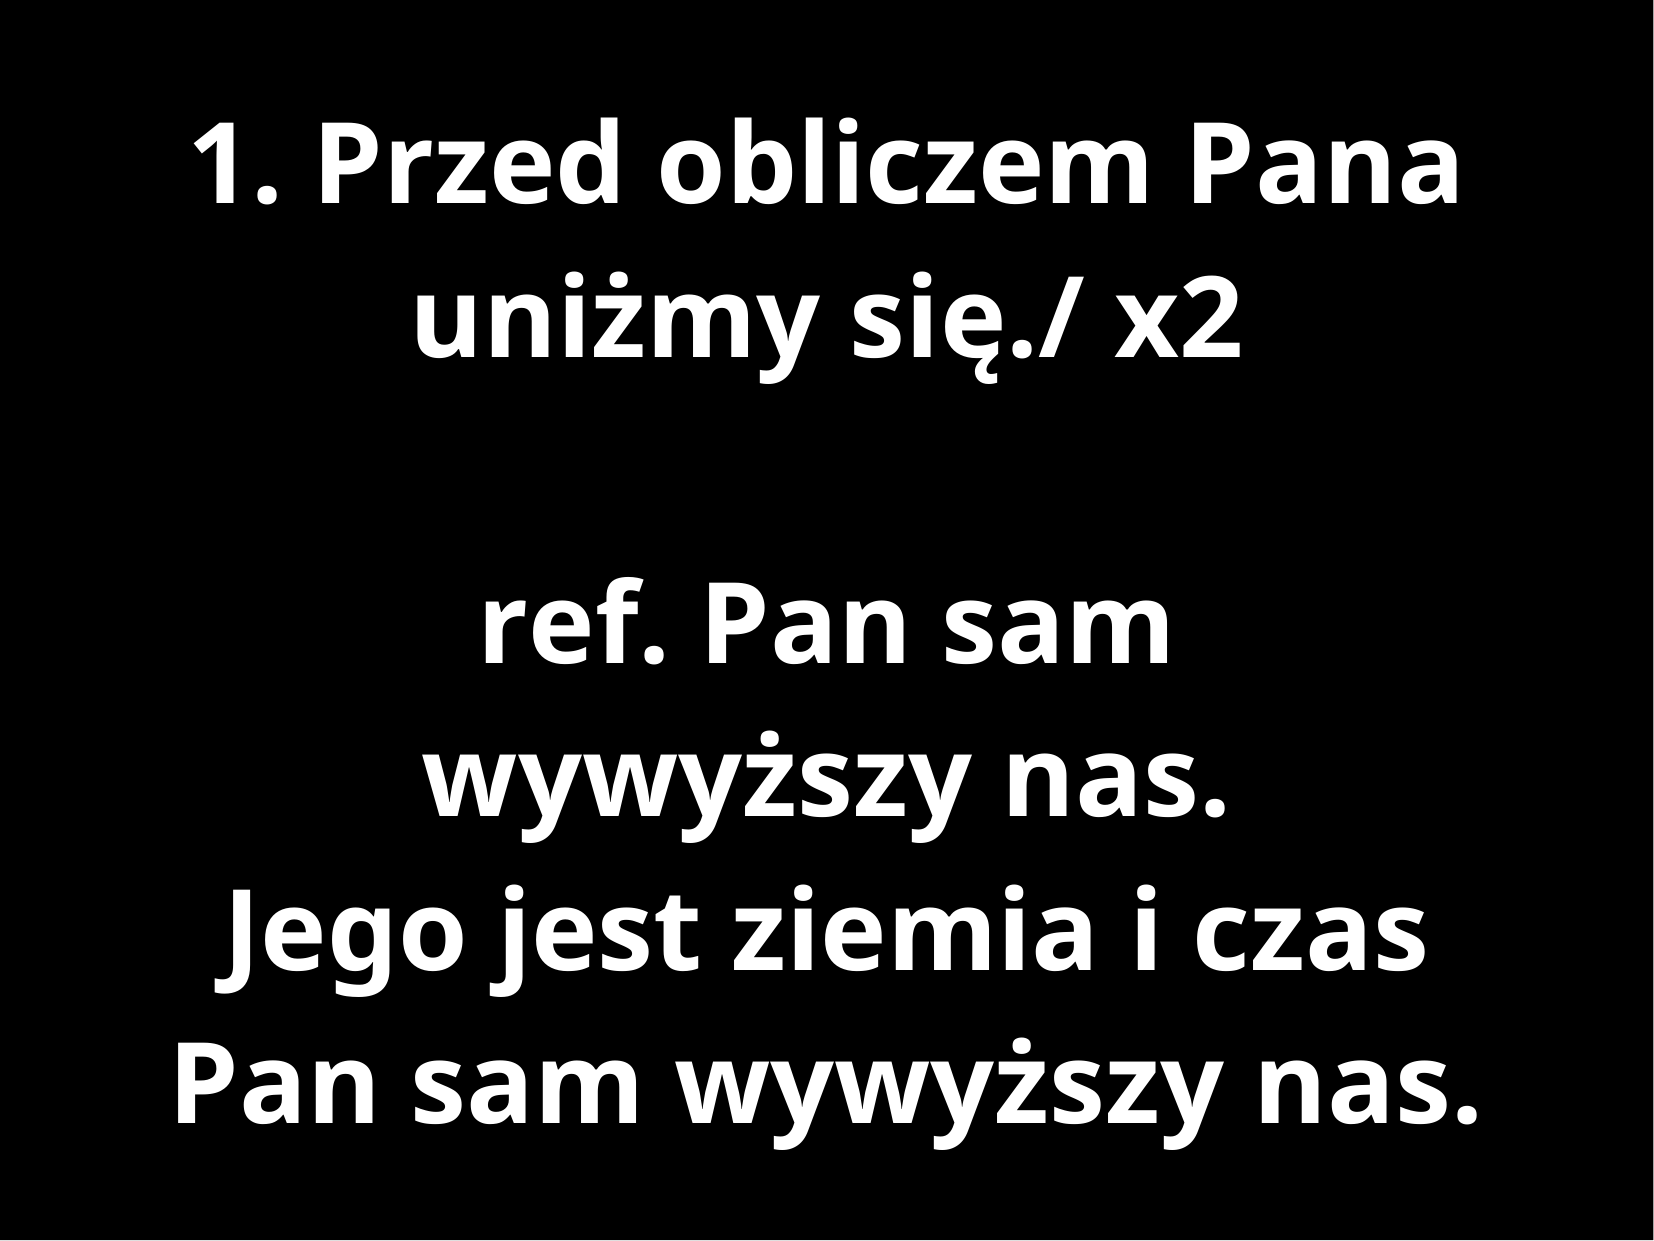

# 1. Przed obliczem Pana uniżmy się./ x2 ref. Pan sam wywyższy nas. Jego jest ziemia i czas Pan sam wywyższy nas.